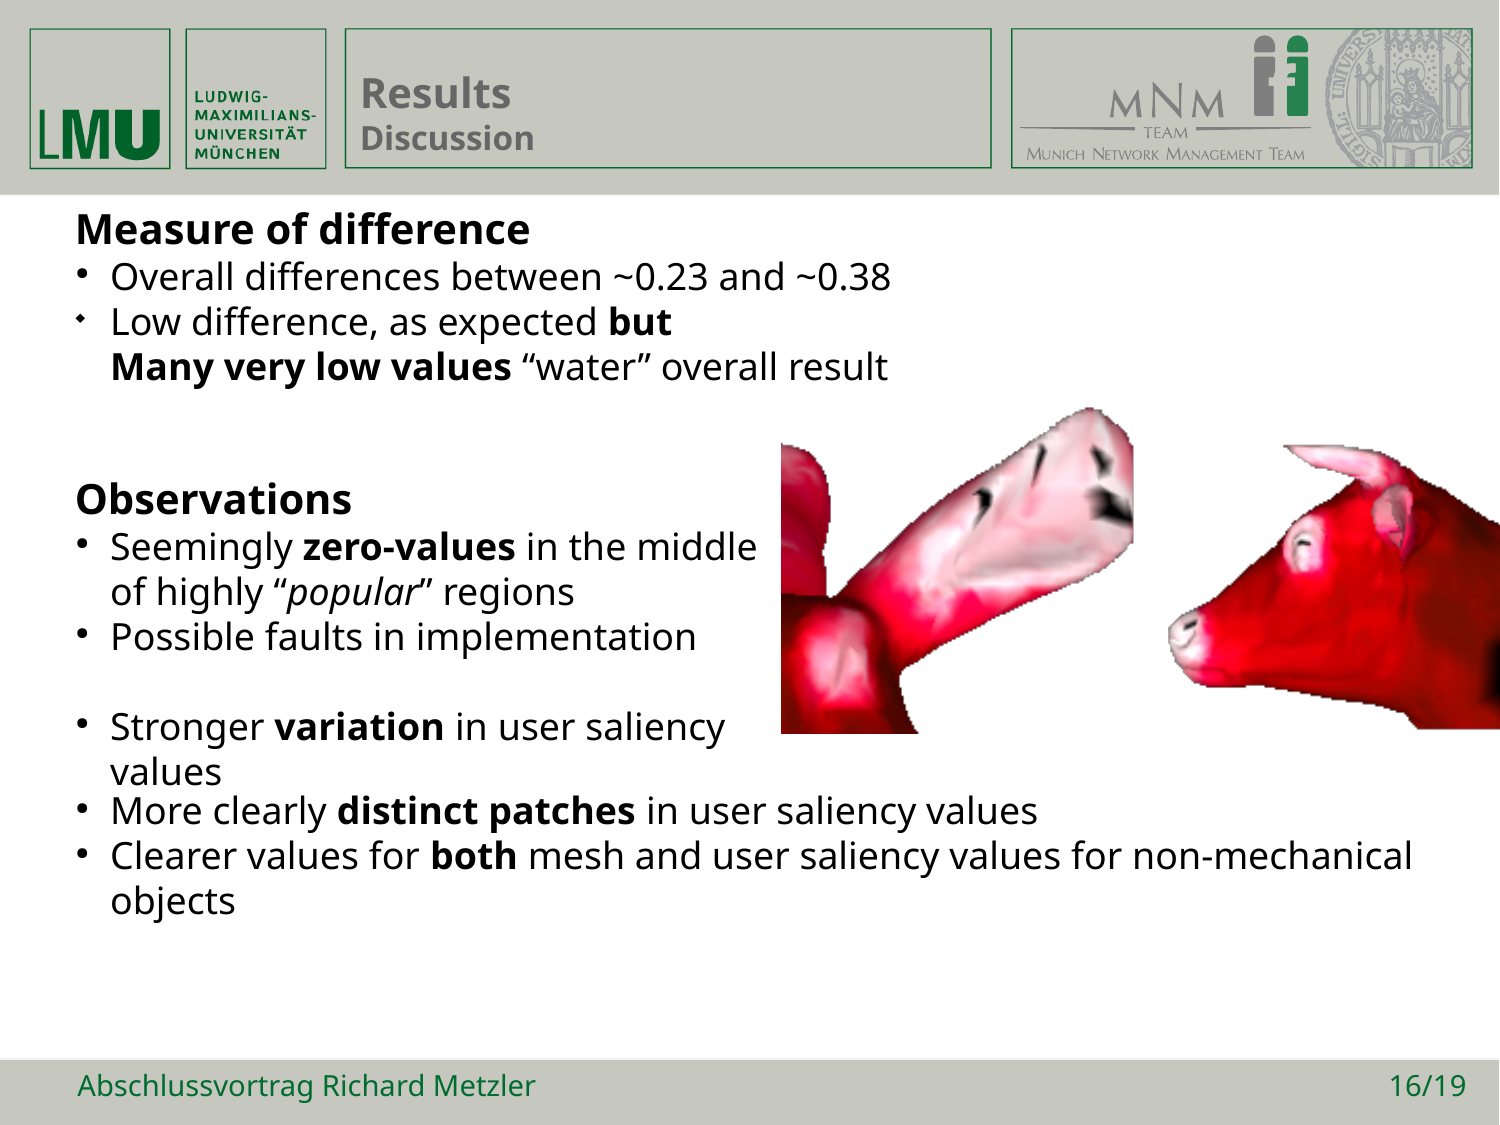

Results
Discussion
Measure of difference
Overall differences between ~0.23 and ~0.38
Low difference, as expected but
Many very low values “water” overall result
Observations
Seemingly zero-values in the middle of highly “popular” regions
Possible faults in implementation
Stronger variation in user saliency values
More clearly distinct patches in user saliency values
Clearer values for both mesh and user saliency values for non-mechanical objects
Abschlussvortrag Richard Metzler
16/19